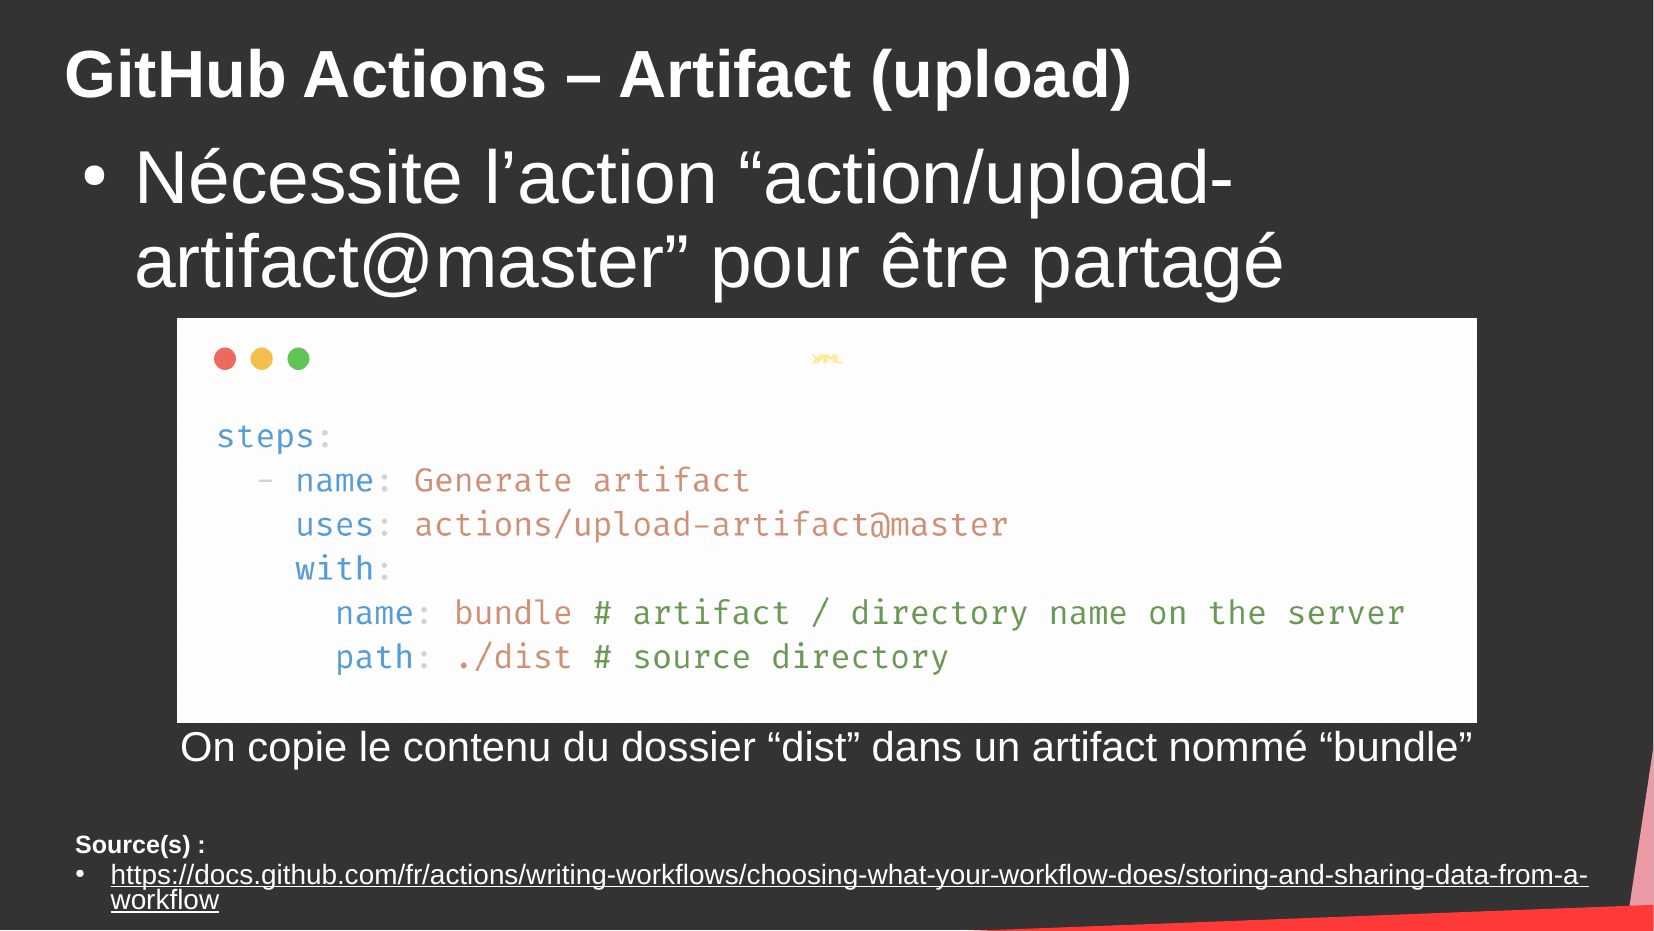

# GitHub Actions – Artifact (upload)
Nécessite l’action “action/upload-artifact@master” pour être partagé
On copie le contenu du dossier “dist” dans un artifact nommé “bundle”
Source(s) :
https://docs.github.com/fr/actions/writing-workflows/choosing-what-your-workflow-does/storing-and-sharing-data-from-a-workflow